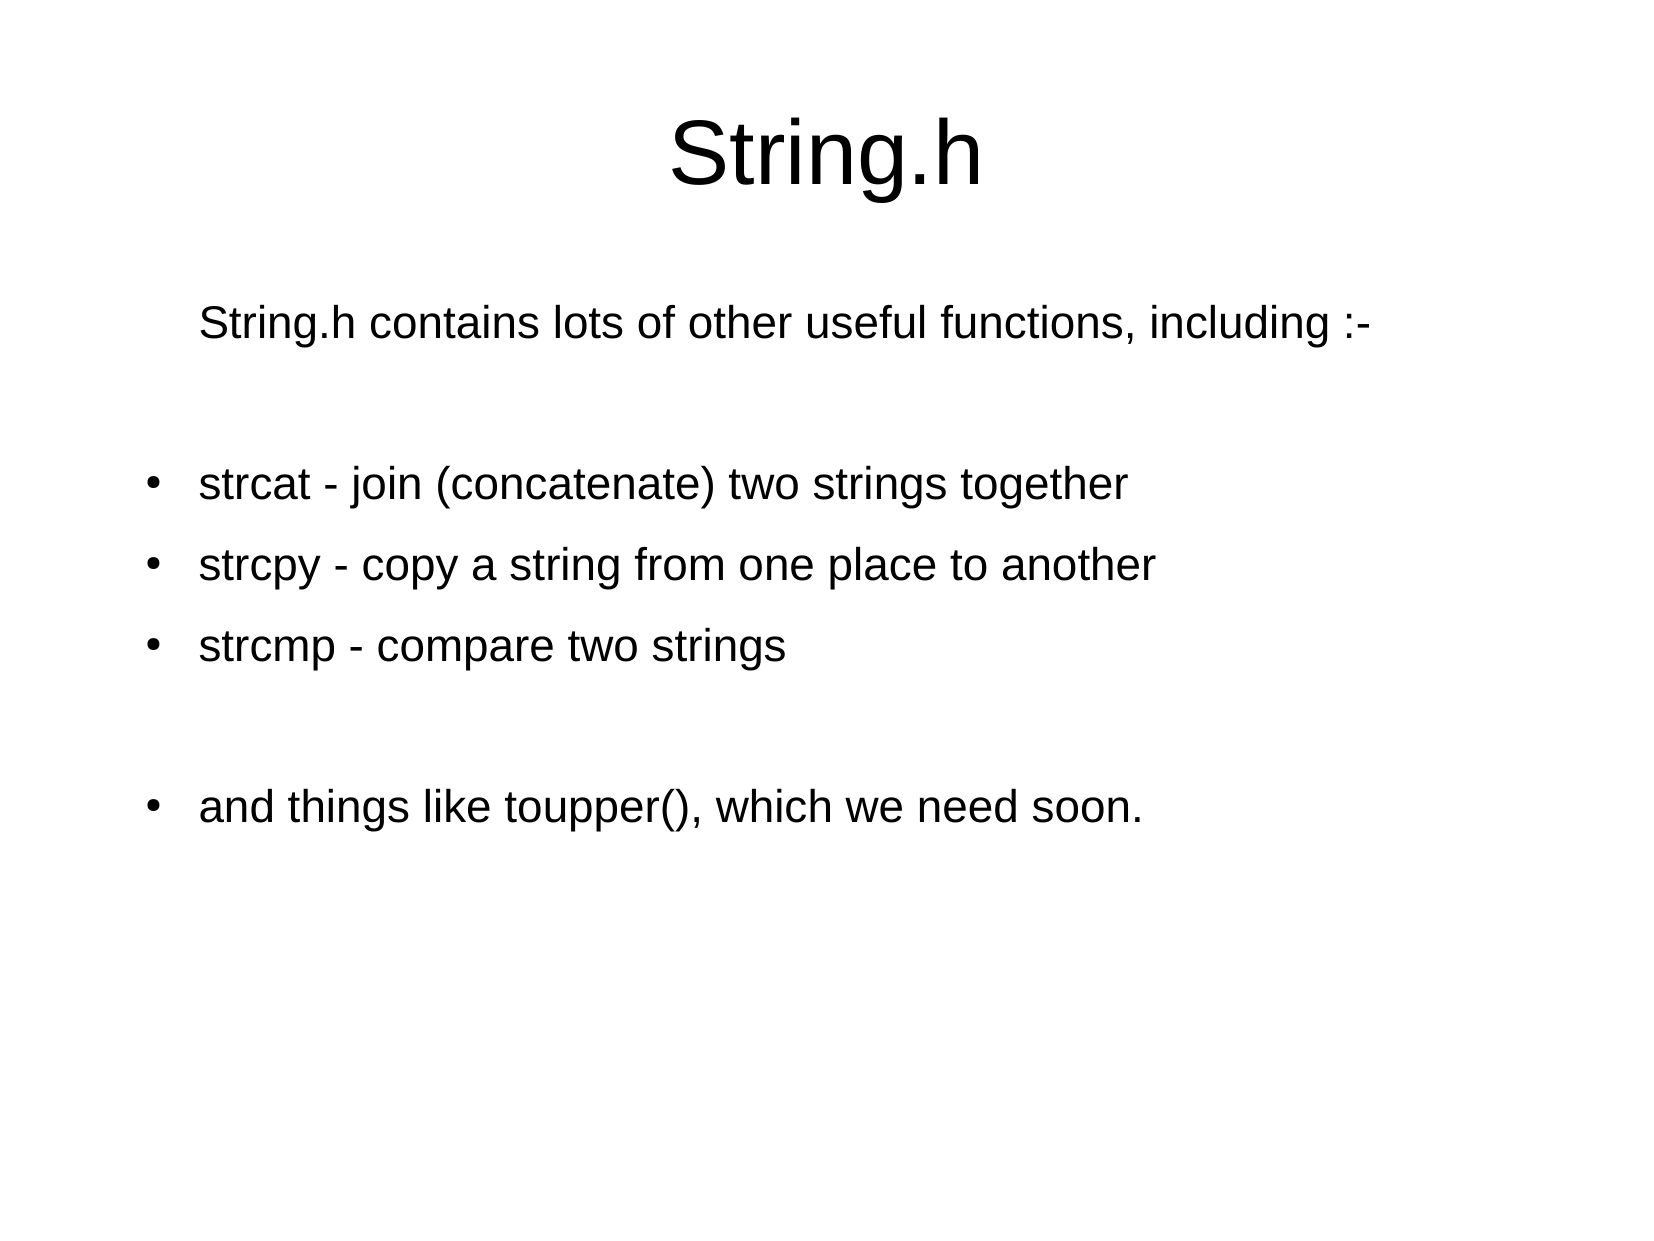

# String.h
String.h contains lots of other useful functions, including :-
strcat - join (concatenate) two strings together
strcpy - copy a string from one place to another
strcmp - compare two strings
and things like toupper(), which we need soon.